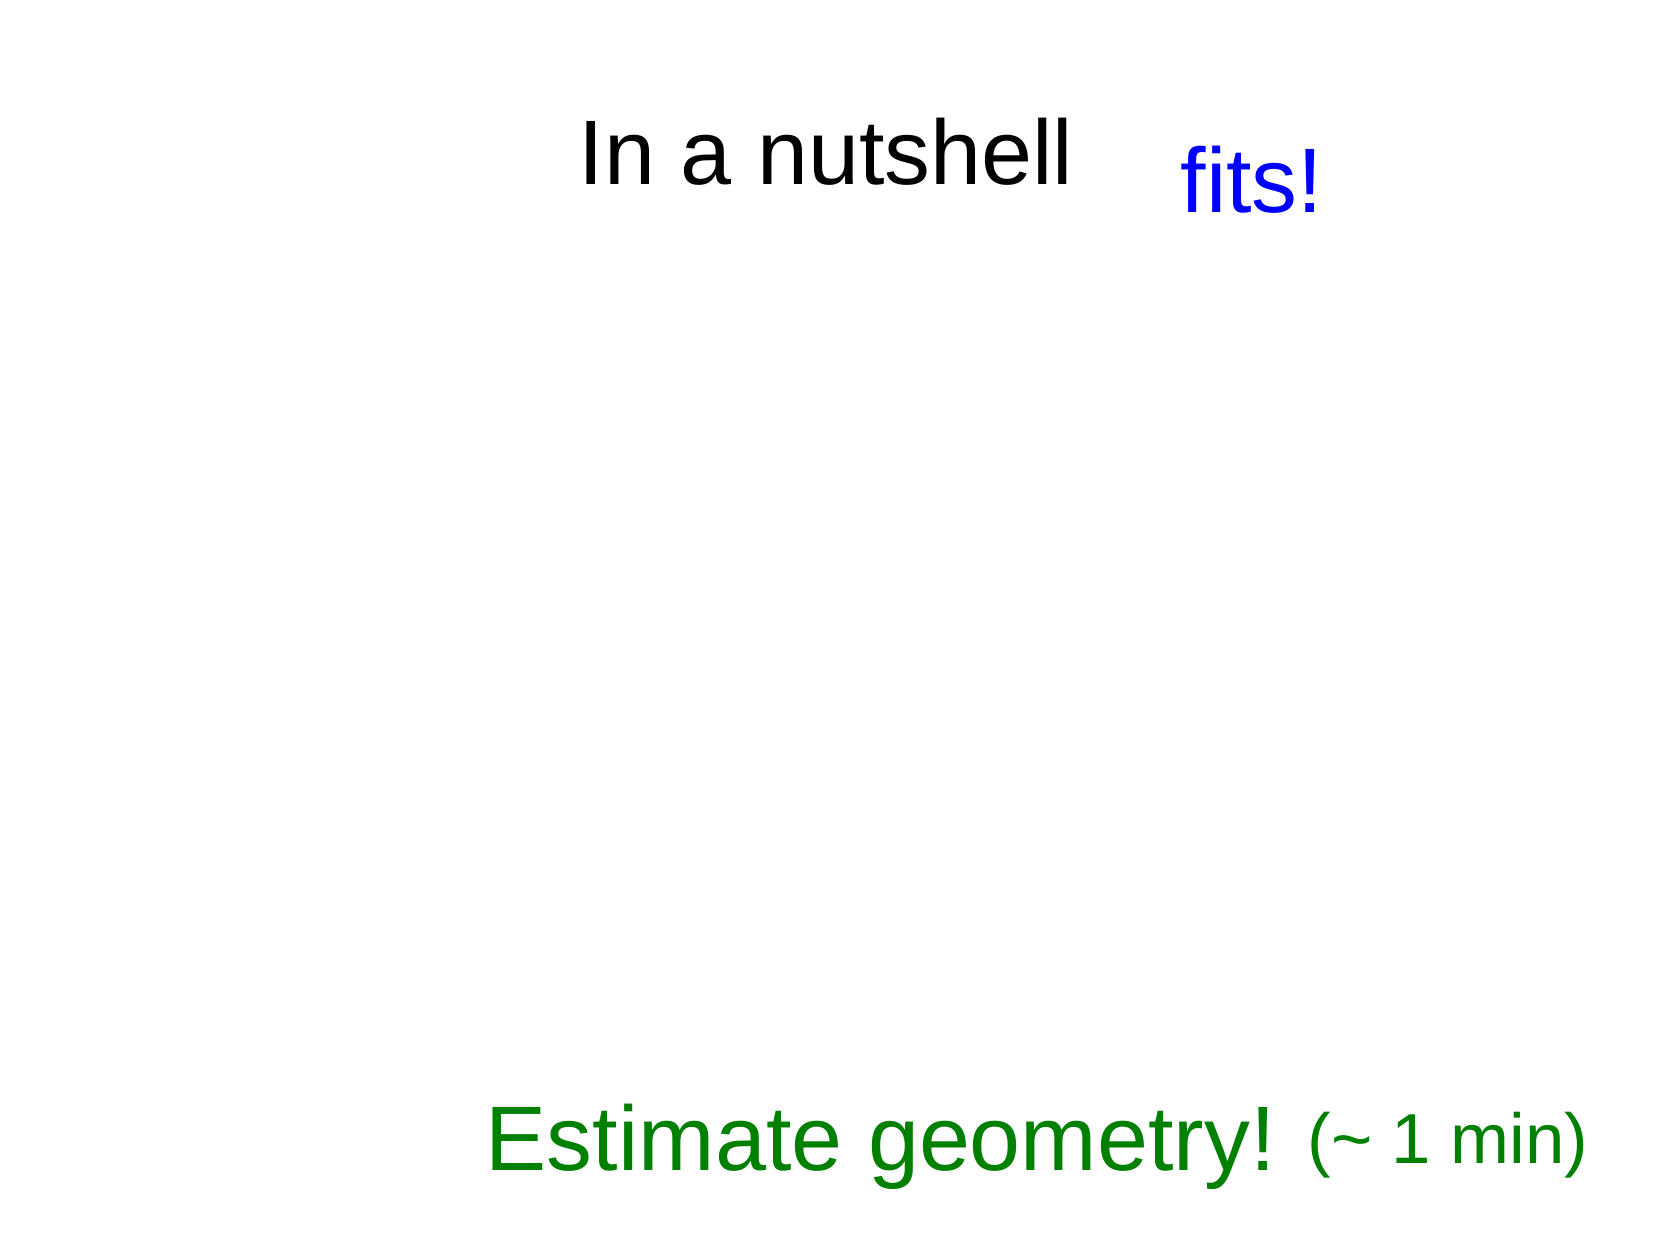

# In a nutshell
fits!
Estimate geometry!
(~ 1 min)